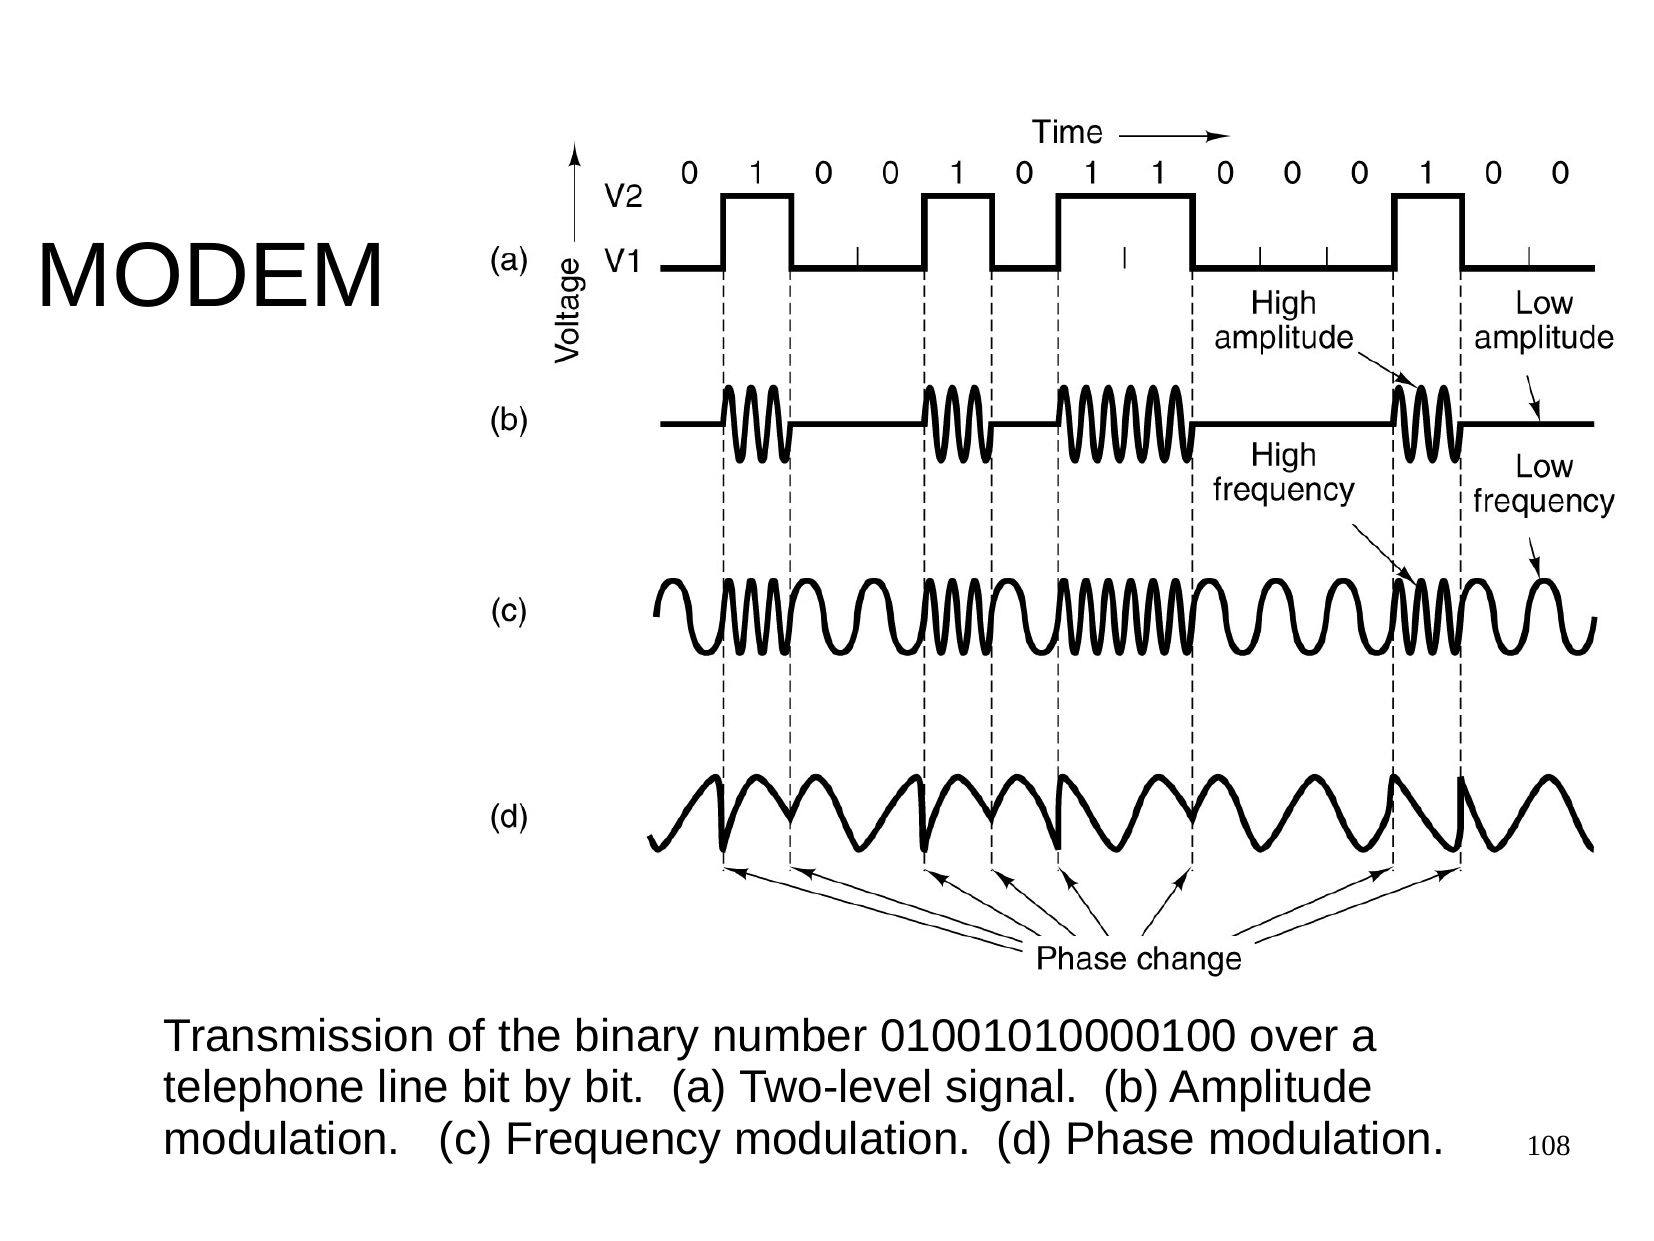

# MODEM
Transmission of the binary number 01001010000100 over a
telephone line bit by bit. (a) Two-level signal. (b) Amplitude
modulation. (c) Frequency modulation. (d) Phase modulation.
108